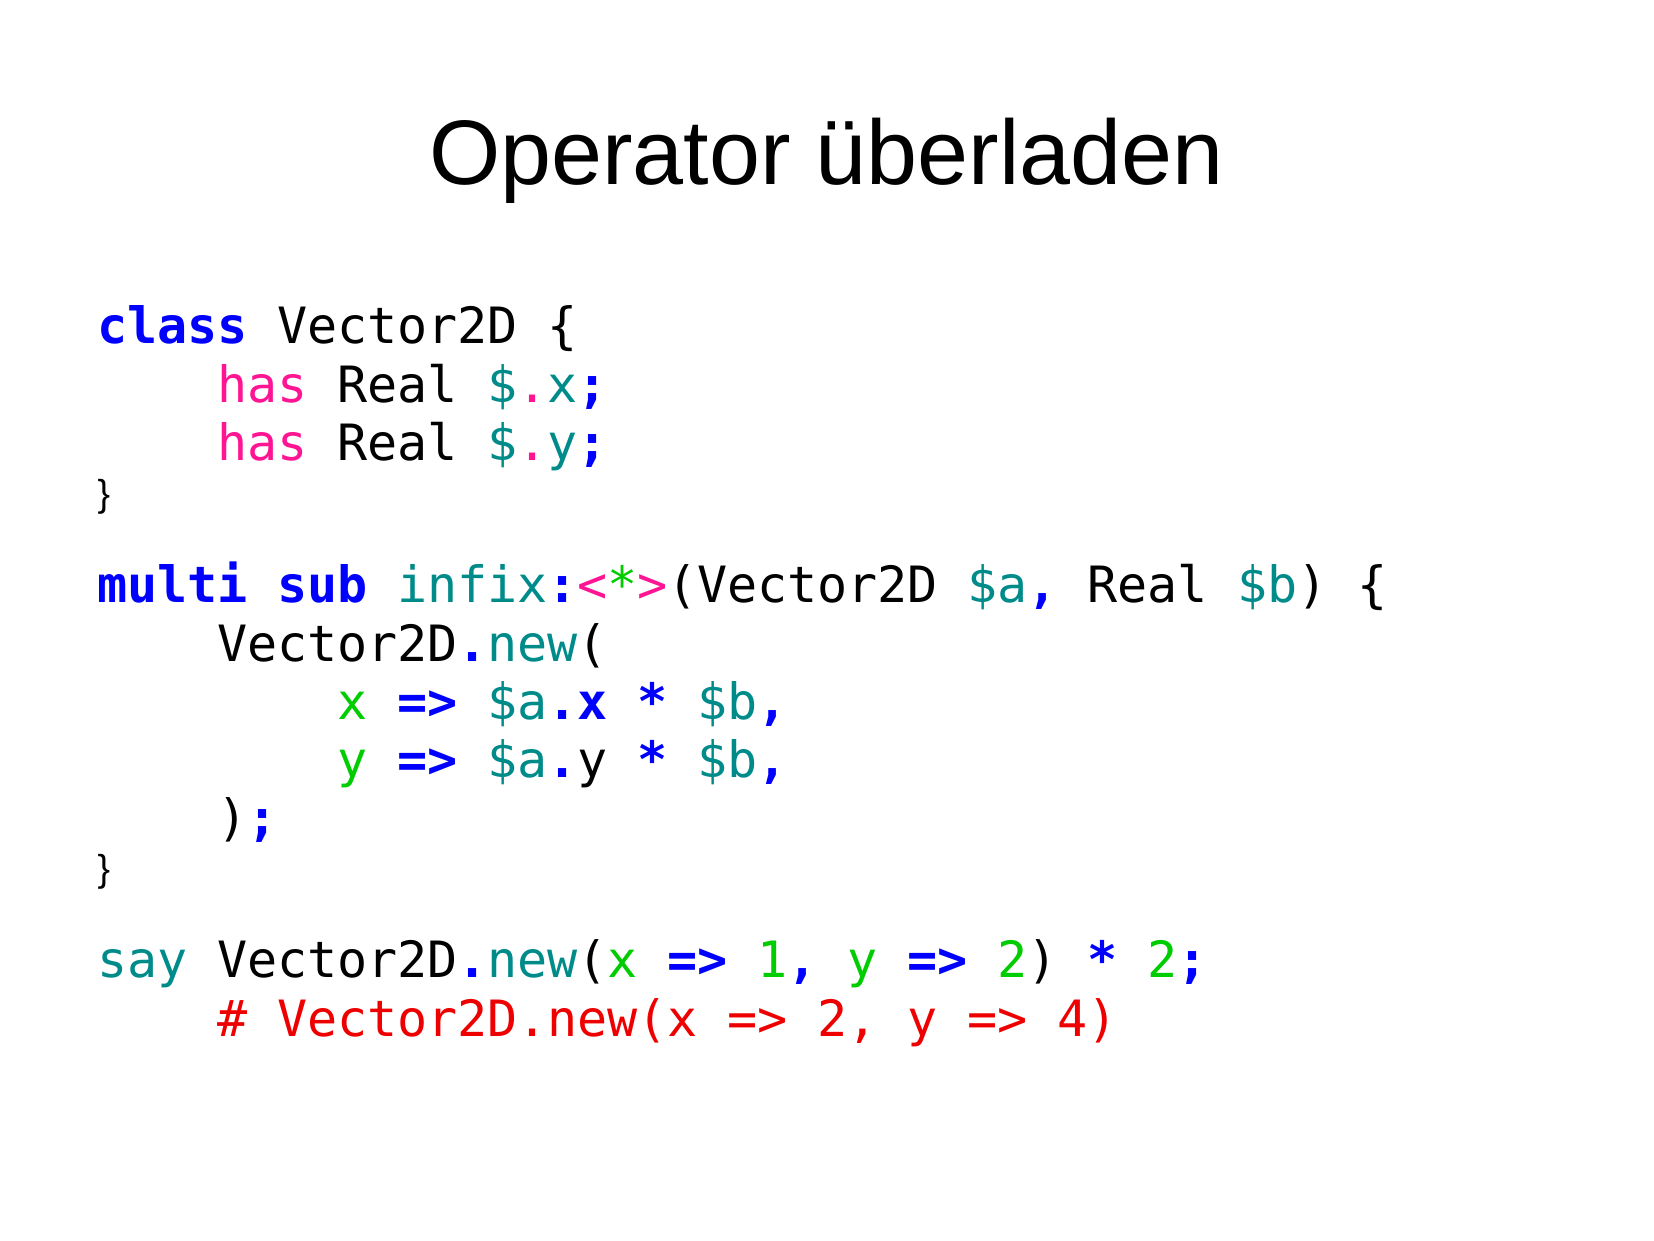

# Operator überladen
class Vector2D {
 has Real $.x;
 has Real $.y;
}
multi sub infix:<*>(Vector2D $a, Real $b) {
 Vector2D.new(
 x => $a.x * $b,
 y => $a.y * $b,
 );
}
say Vector2D.new(x => 1, y => 2) * 2;
 # Vector2D.new(x => 2, y => 4)